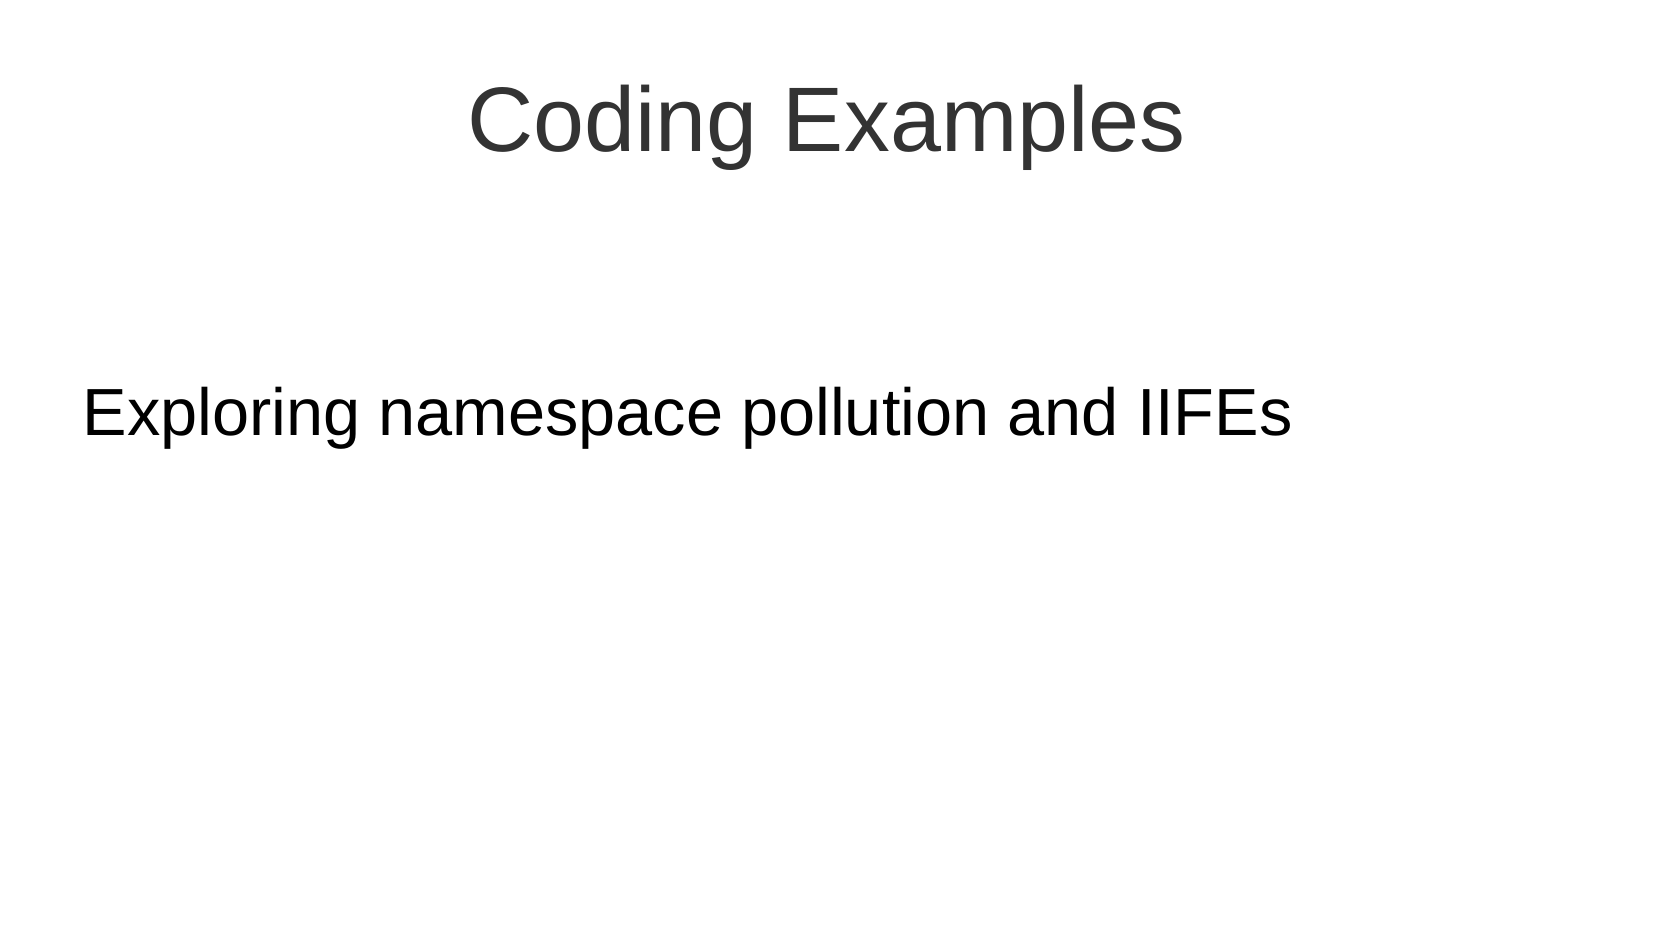

Coding Examples
# Exploring namespace pollution and IIFEs